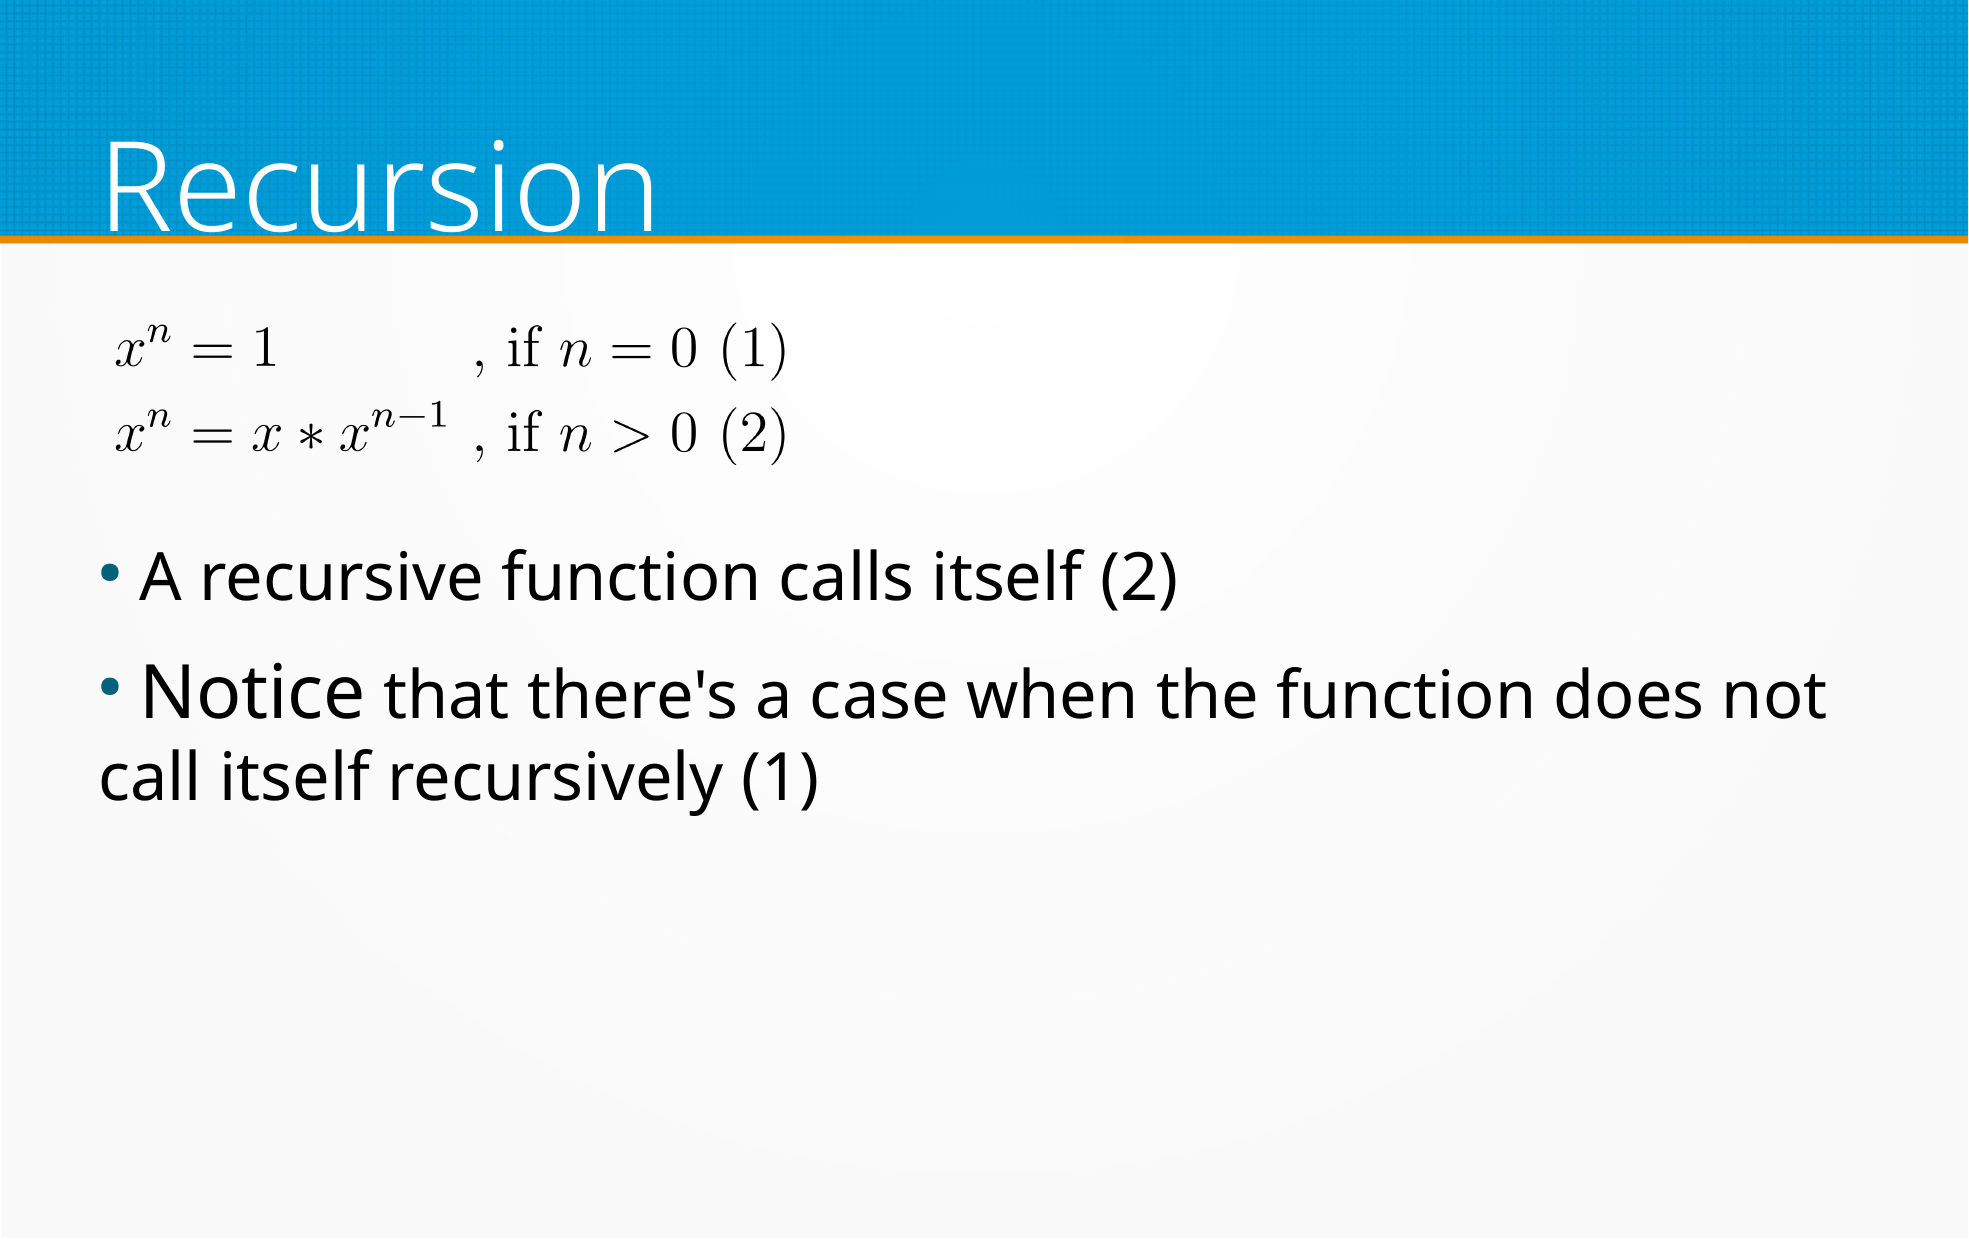

# Recursion
 A recursive function calls itself (2)
 Notice that there's a case when the function does not call itself recursively (1)